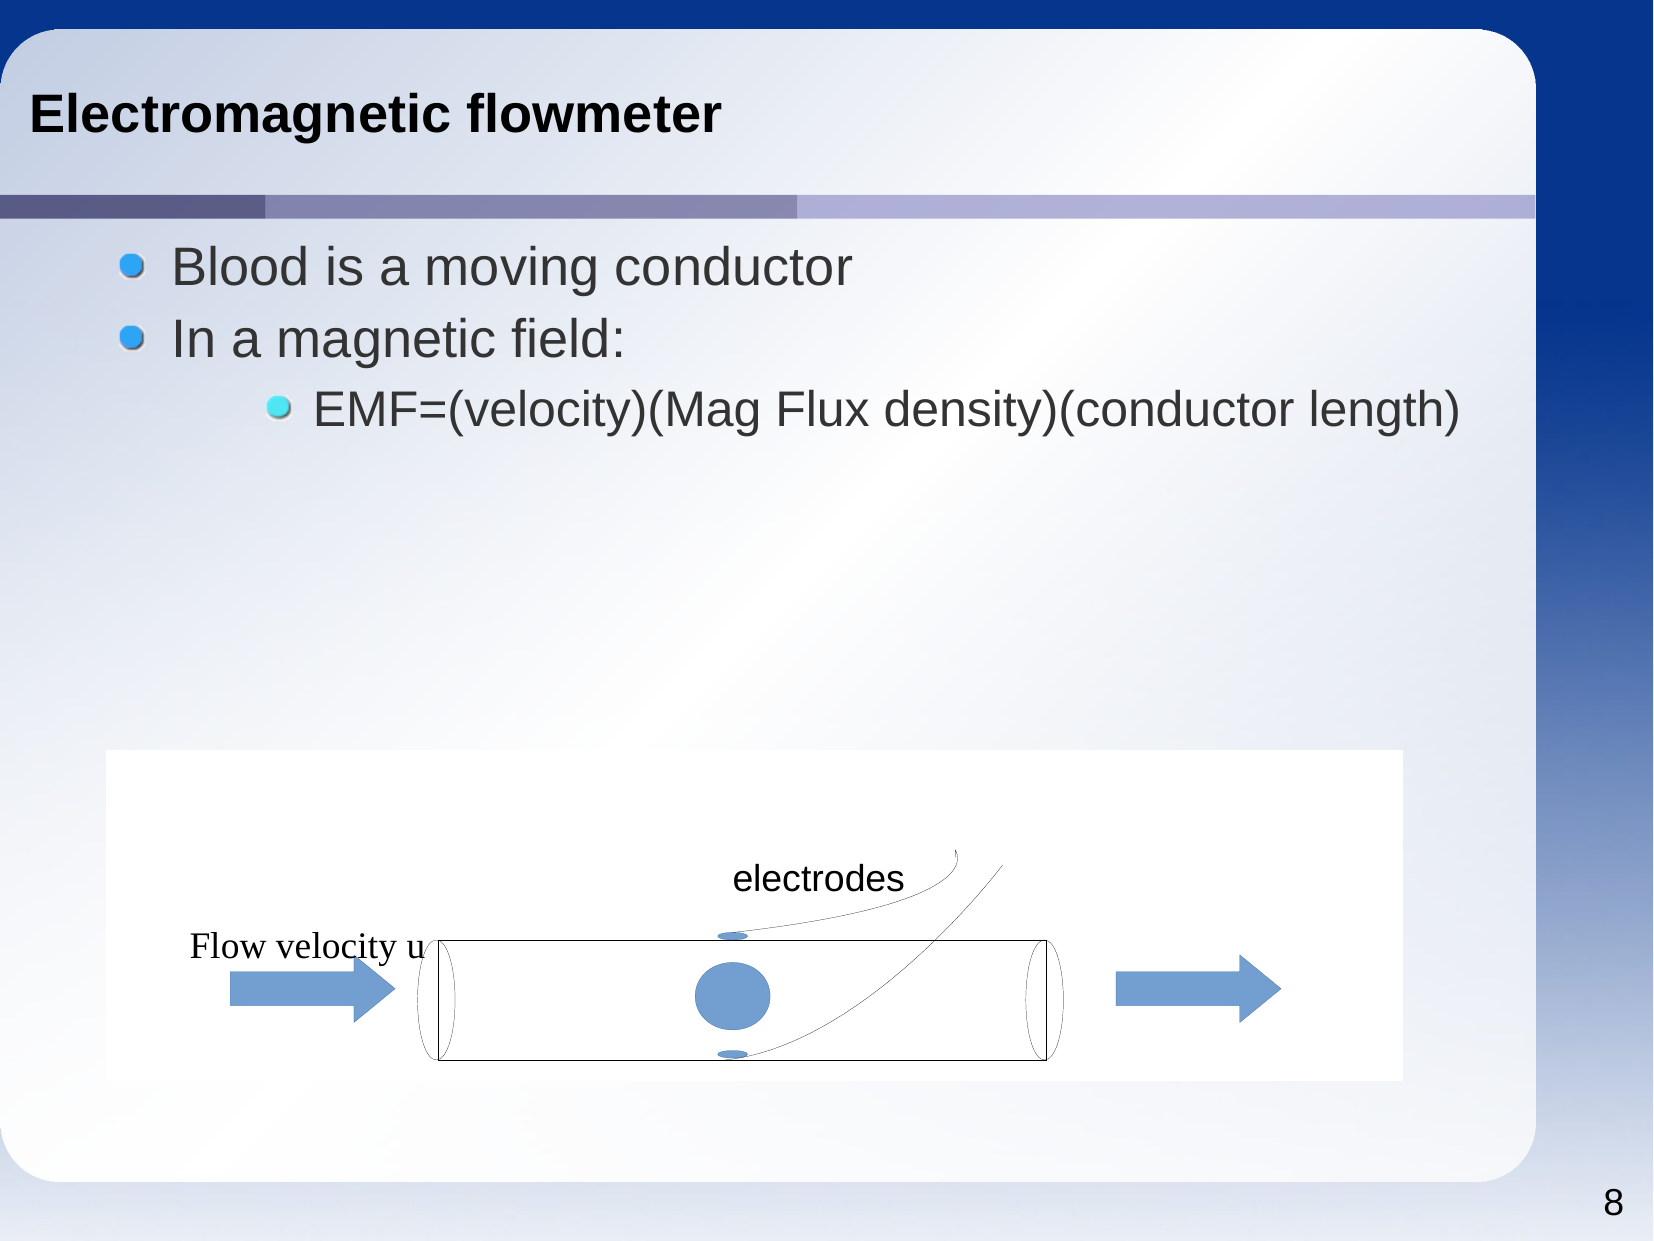

# Electromagnetic flowmeter
Blood is a moving conductor
In a magnetic field:
EMF=(velocity)(Mag Flux density)(conductor length)
8